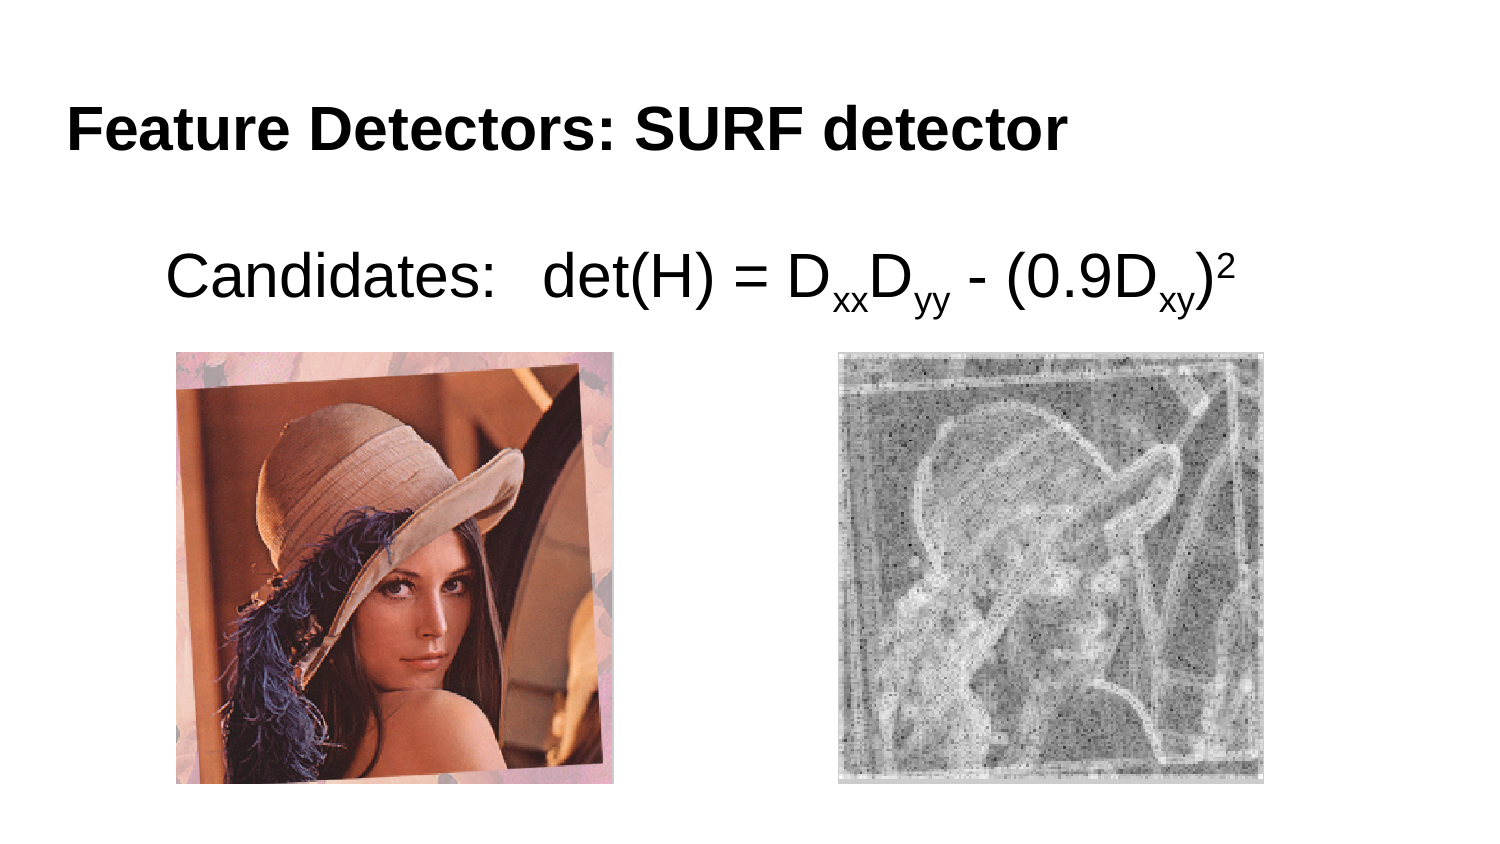

# Feature Detectors: SURF detector
Candidates:
det(H) = DxxDyy - (0.9Dxy)2